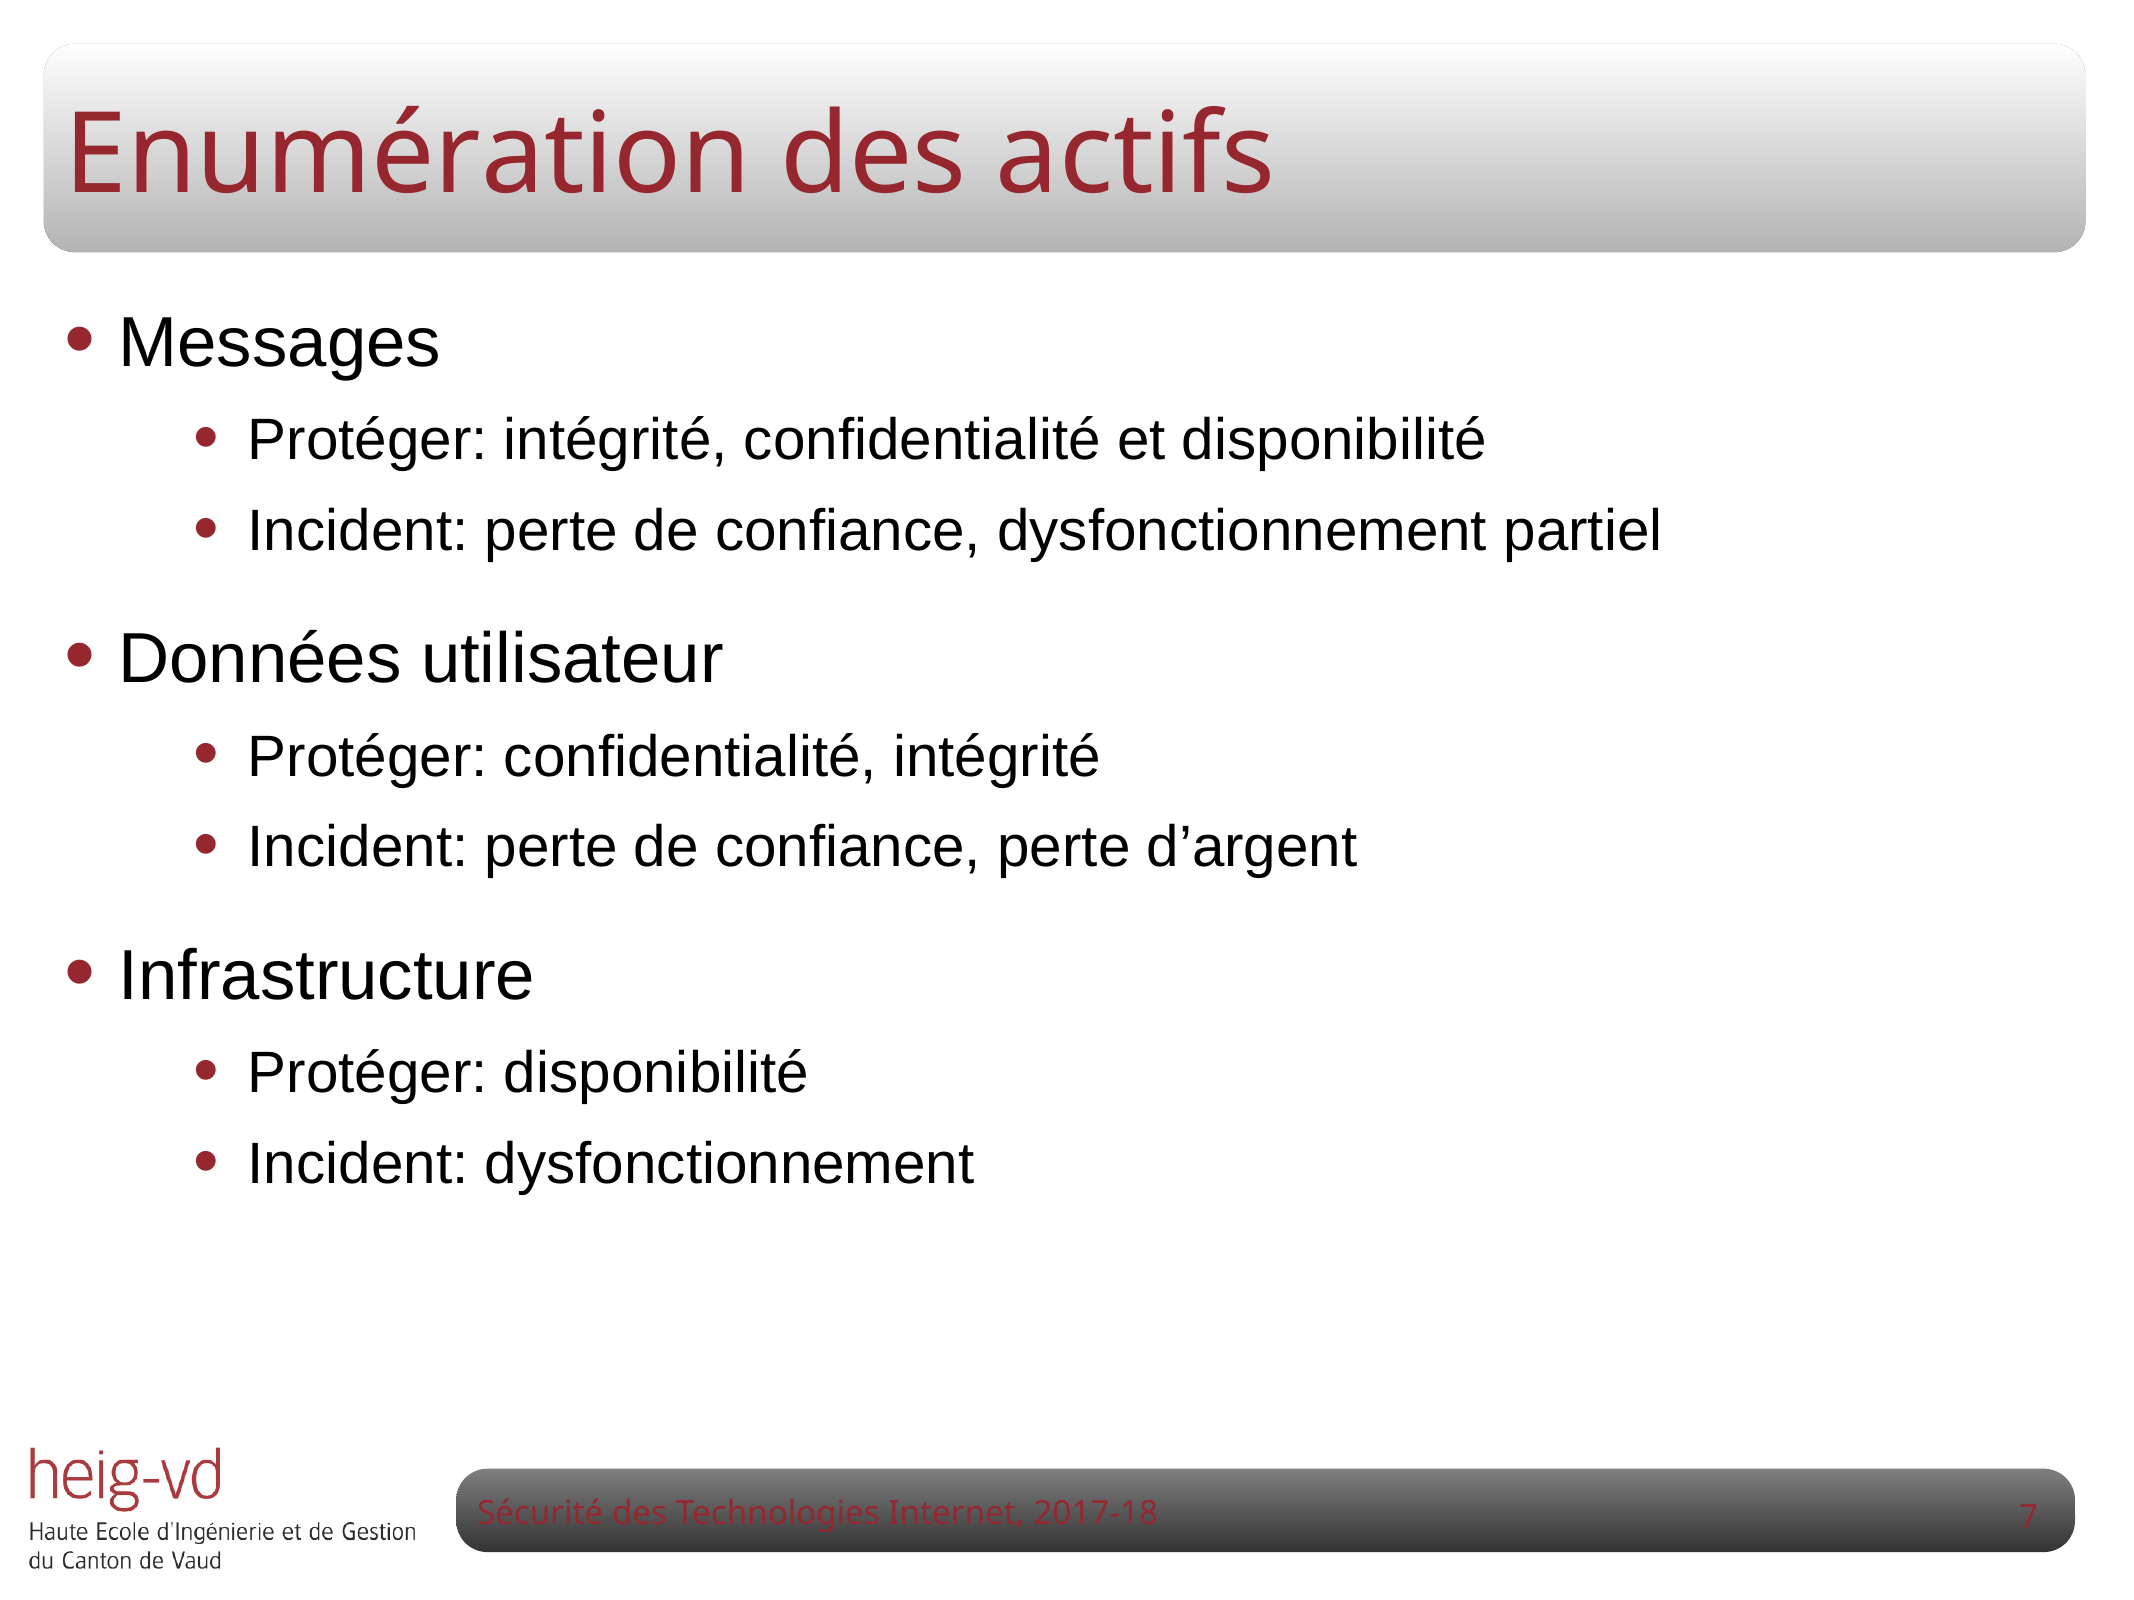

# Enumération des actifs
Messages
Protéger: intégrité, confidentialité et disponibilité
Incident: perte de confiance, dysfonctionnement partiel
Données utilisateur
Protéger: confidentialité, intégrité
Incident: perte de confiance, perte d’argent
Infrastructure
Protéger: disponibilité
Incident: dysfonctionnement